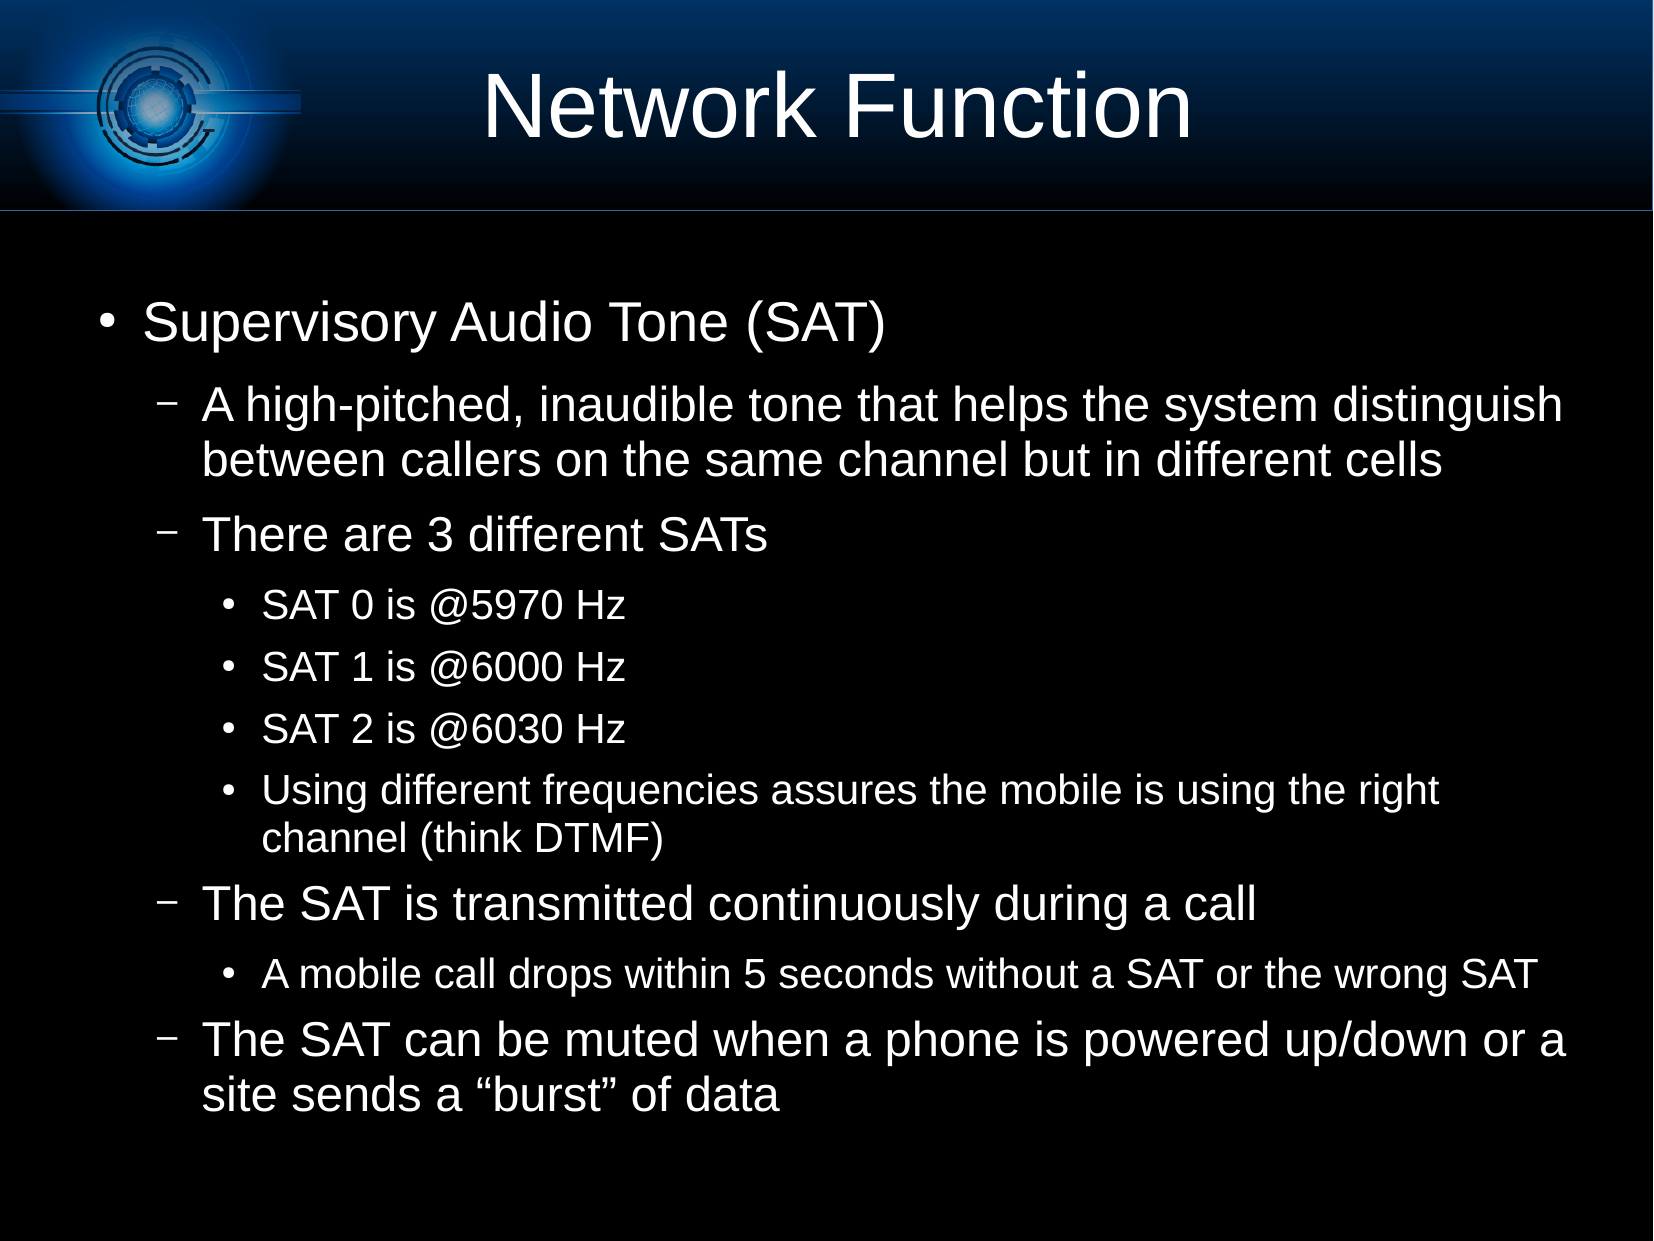

# Network Function
Supervisory Audio Tone (SAT)
A high-pitched, inaudible tone that helps the system distinguish between callers on the same channel but in different cells
There are 3 different SATs
SAT 0 is @5970 Hz
SAT 1 is @6000 Hz
SAT 2 is @6030 Hz
Using different frequencies assures the mobile is using the right channel (think DTMF)
The SAT is transmitted continuously during a call
A mobile call drops within 5 seconds without a SAT or the wrong SAT
The SAT can be muted when a phone is powered up/down or a site sends a “burst” of data